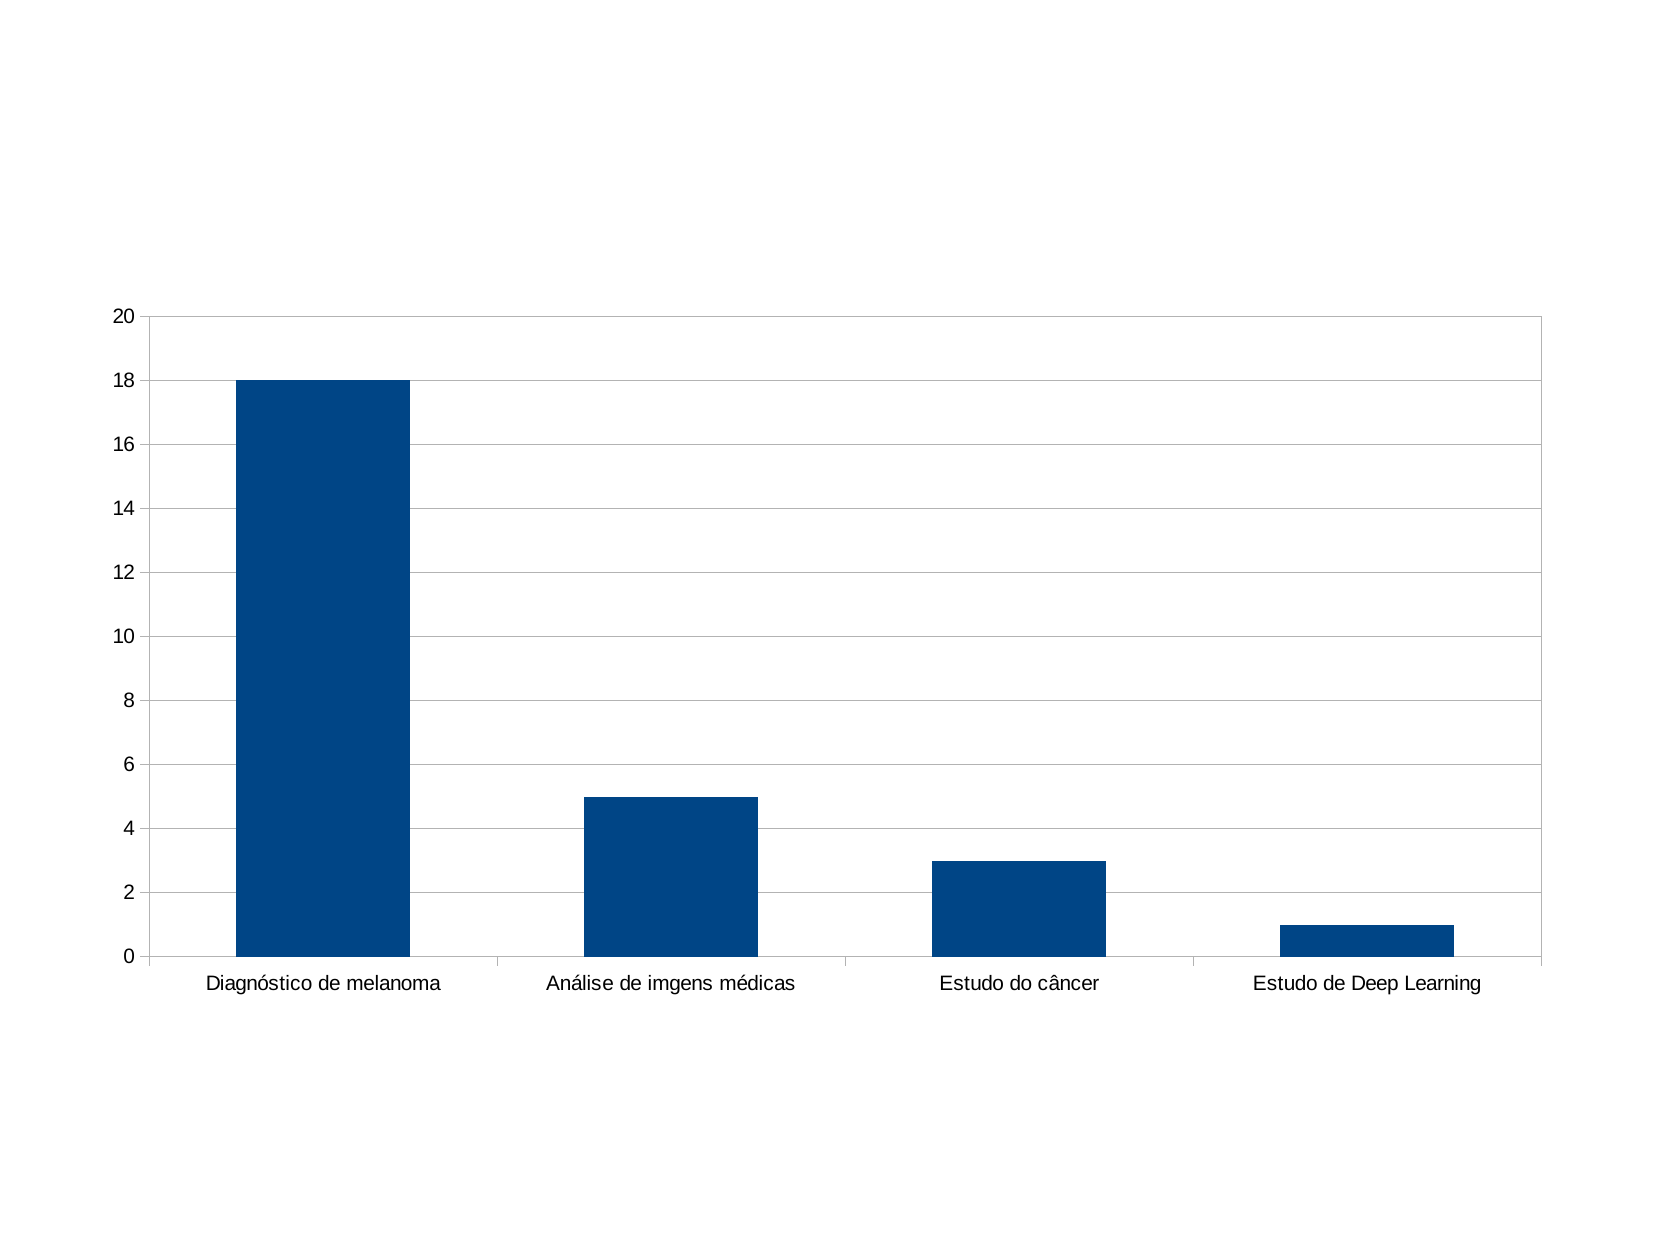

#
### Chart
| Category | Coluna 1 |
|---|---|
| Diagnóstico de melanoma | 18.0 |
| Análise de imgens médicas | 5.0 |
| Estudo do câncer | 3.0 |
| Estudo de Deep Learning | 1.0 |